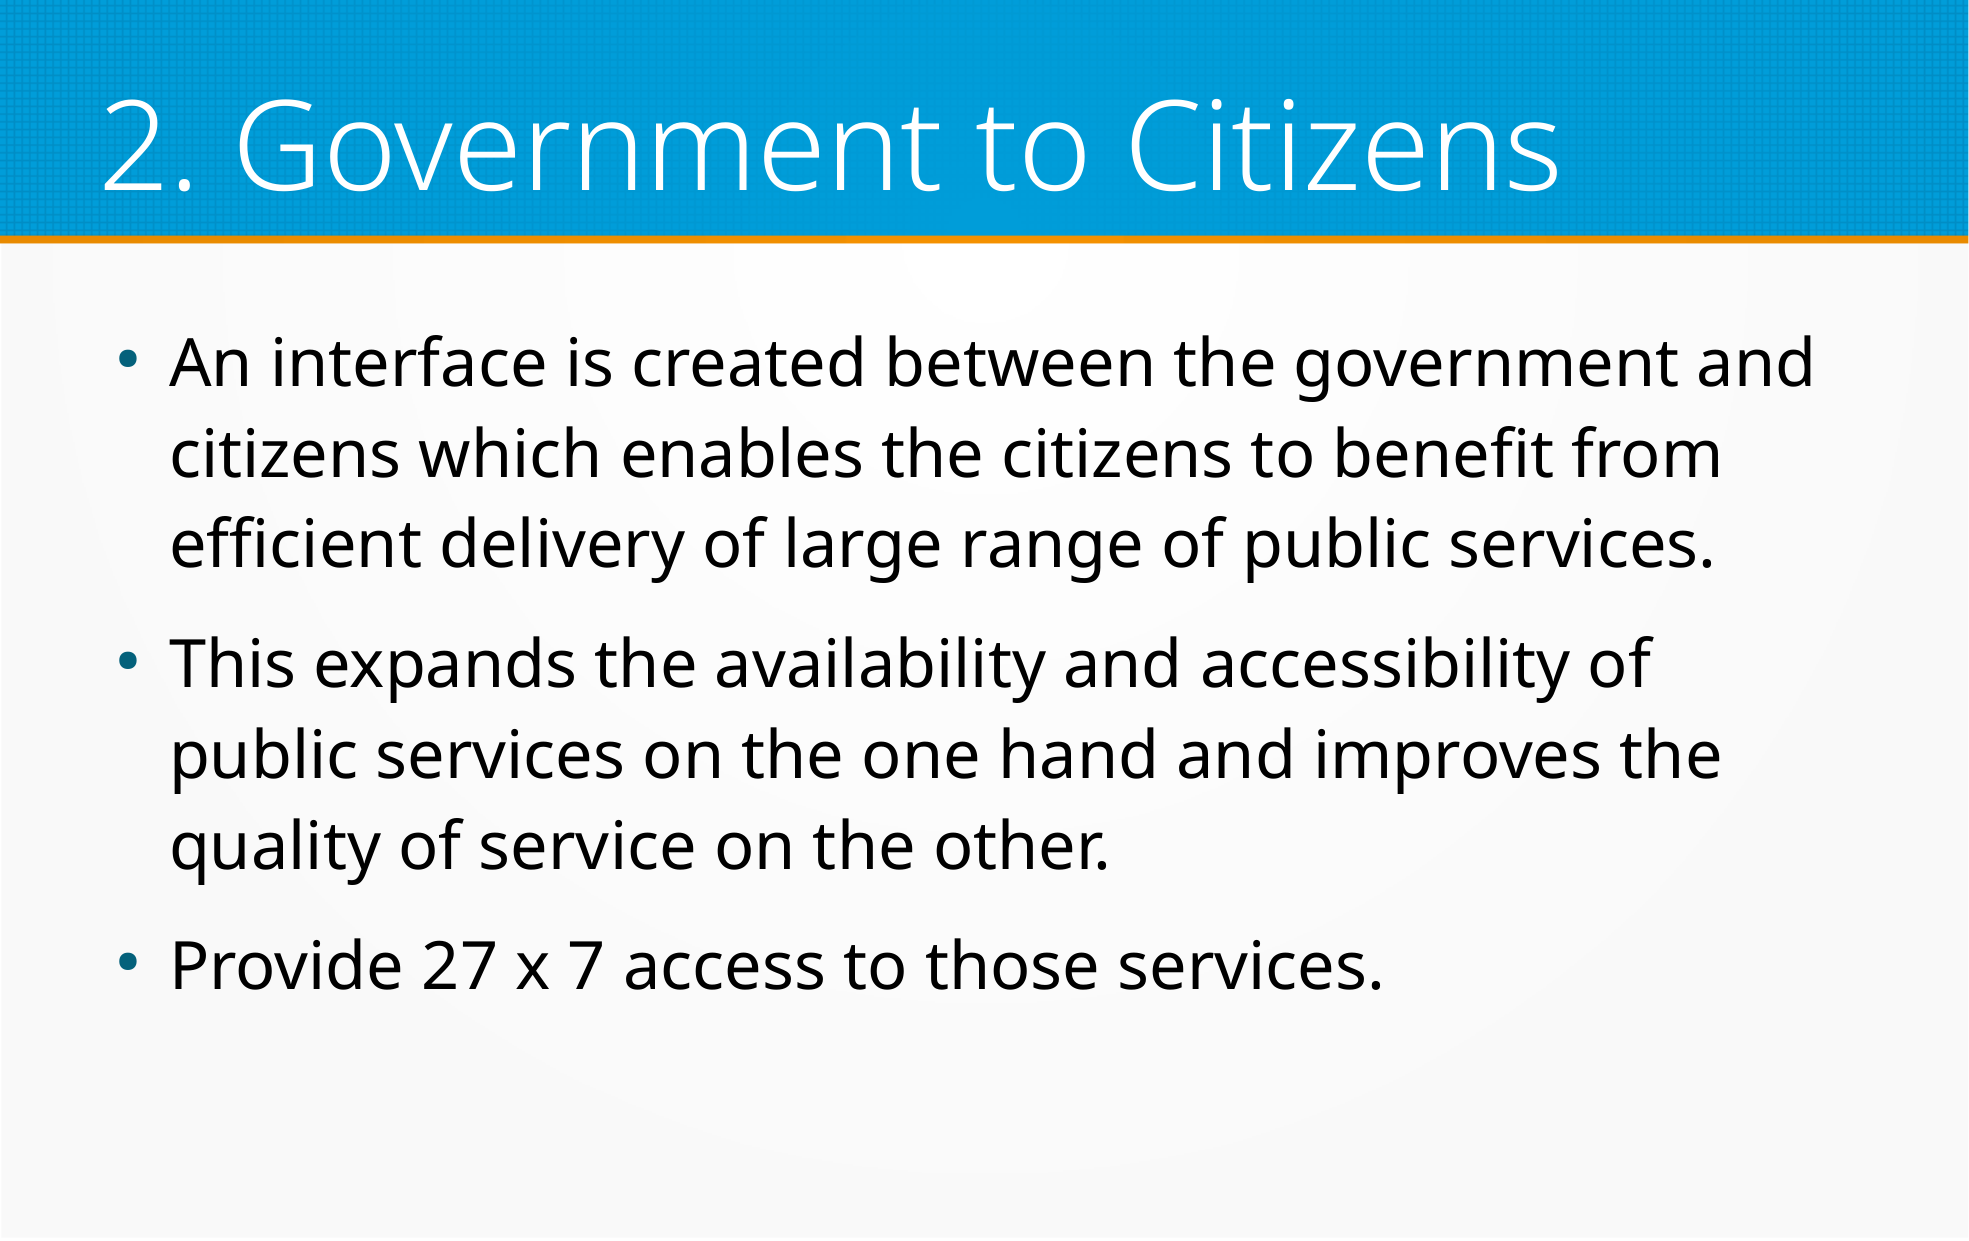

# 2. Government to Citizens
An interface is created between the government and citizens which enables the citizens to benefit from efficient delivery of large range of public services.
This expands the availability and accessibility of public services on the one hand and improves the quality of service on the other.
Provide 27 x 7 access to those services.